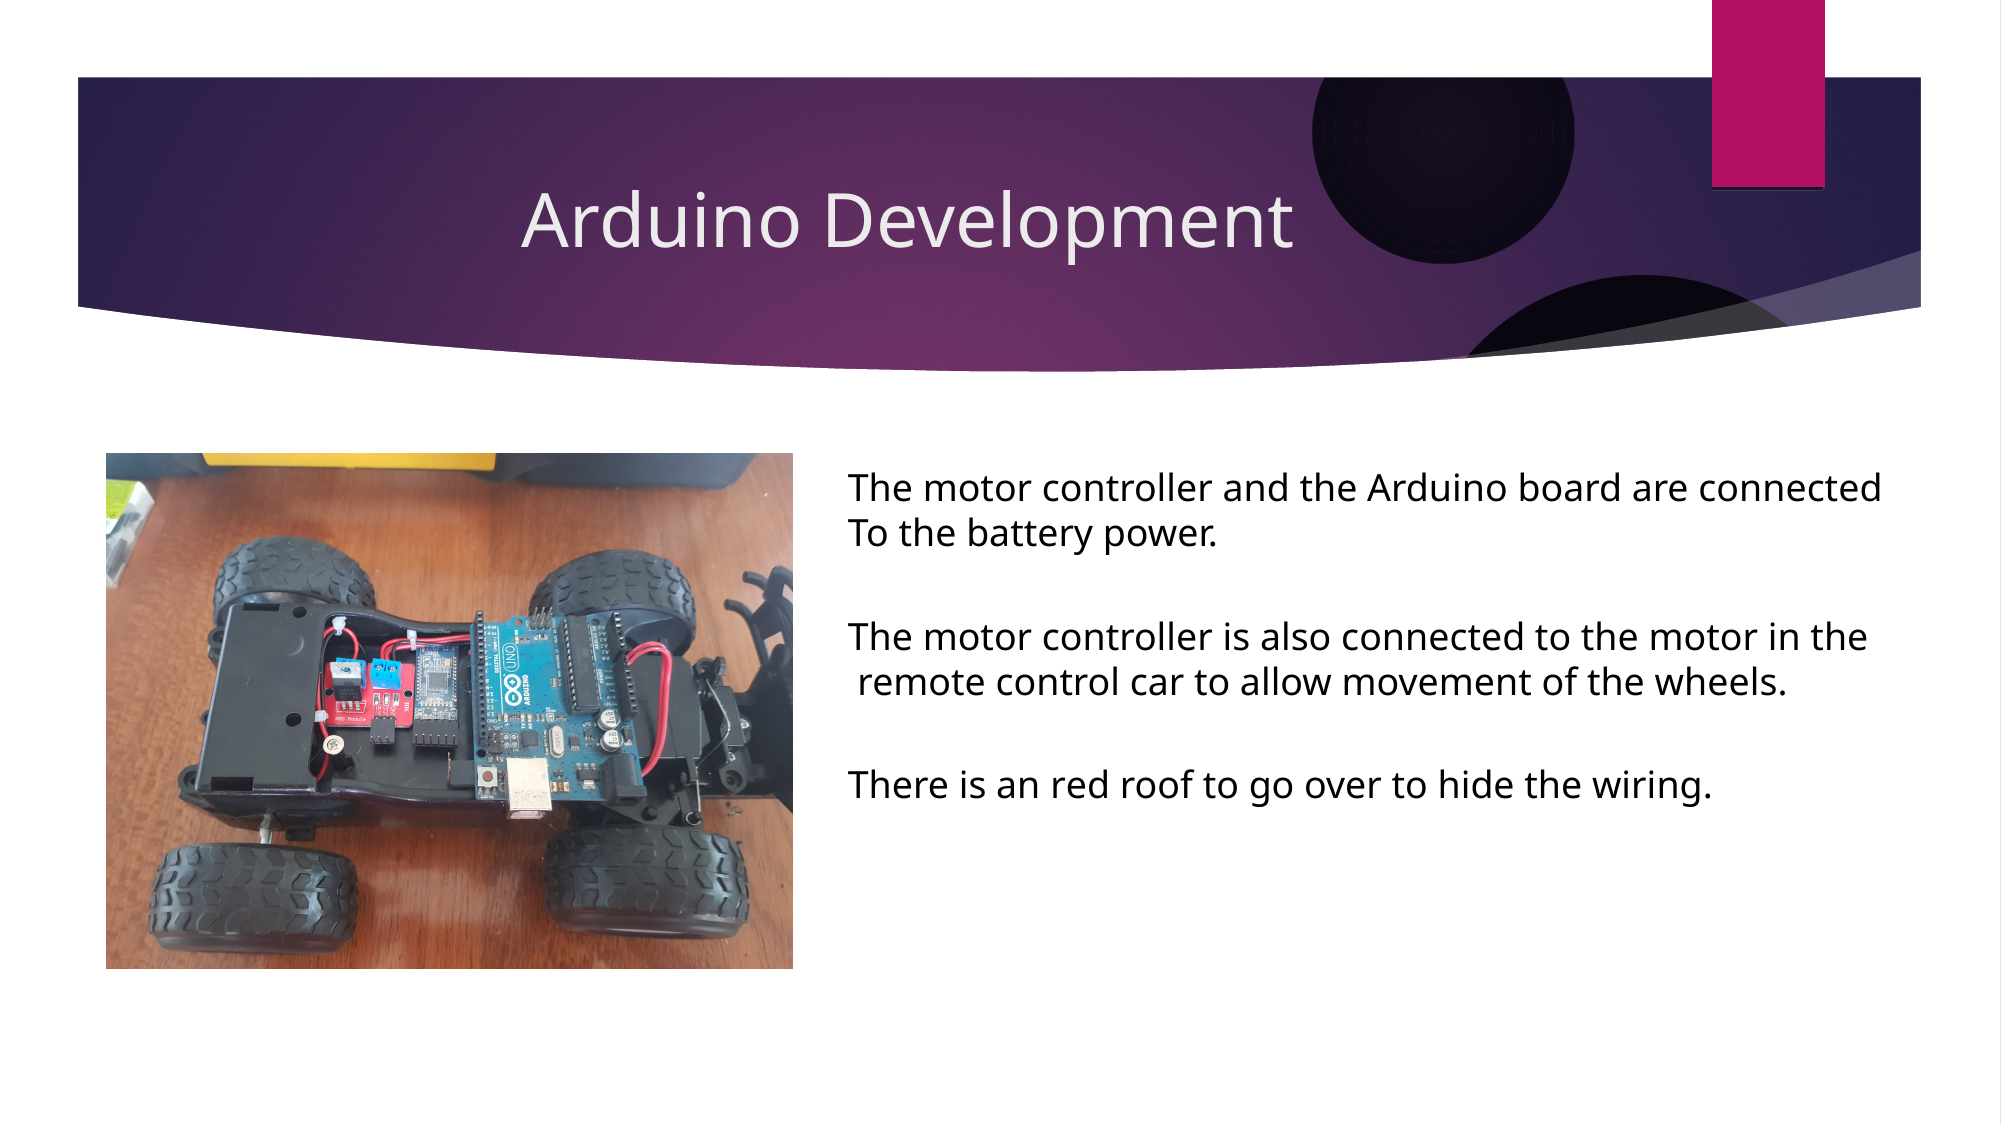

# Arduino Development
The motor controller and the Arduino board are connected
To the battery power.
The motor controller is also connected to the motor in the
 remote control car to allow movement of the wheels.
There is an red roof to go over to hide the wiring.